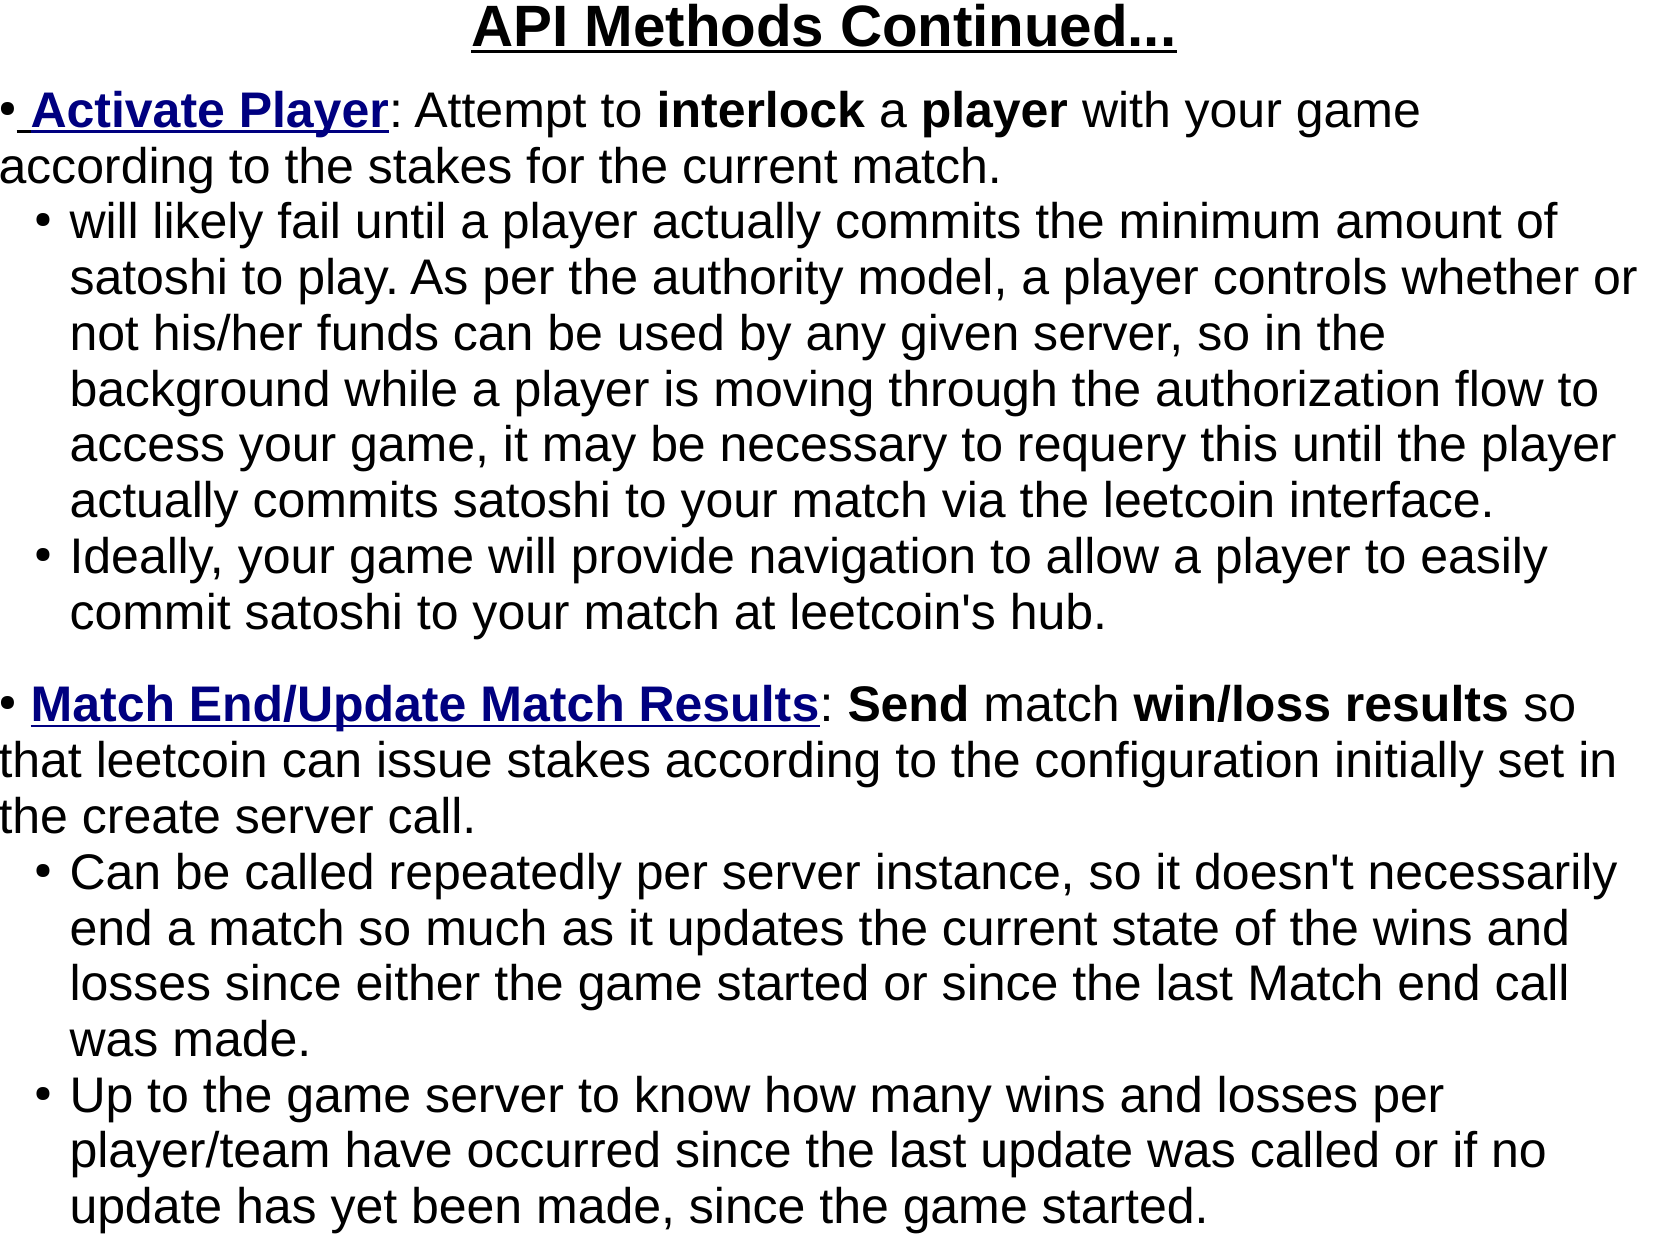

API Methods Continued...
 Activate Player: Attempt to interlock a player with your game according to the stakes for the current match.
will likely fail until a player actually commits the minimum amount of satoshi to play. As per the authority model, a player controls whether or not his/her funds can be used by any given server, so in the background while a player is moving through the authorization flow to access your game, it may be necessary to requery this until the player actually commits satoshi to your match via the leetcoin interface.
Ideally, your game will provide navigation to allow a player to easily commit satoshi to your match at leetcoin's hub.
 Match End/Update Match Results: Send match win/loss results so that leetcoin can issue stakes according to the configuration initially set in the create server call.
Can be called repeatedly per server instance, so it doesn't necessarily end a match so much as it updates the current state of the wins and losses since either the game started or since the last Match end call was made.
Up to the game server to know how many wins and losses per player/team have occurred since the last update was called or if no update has yet been made, since the game started.